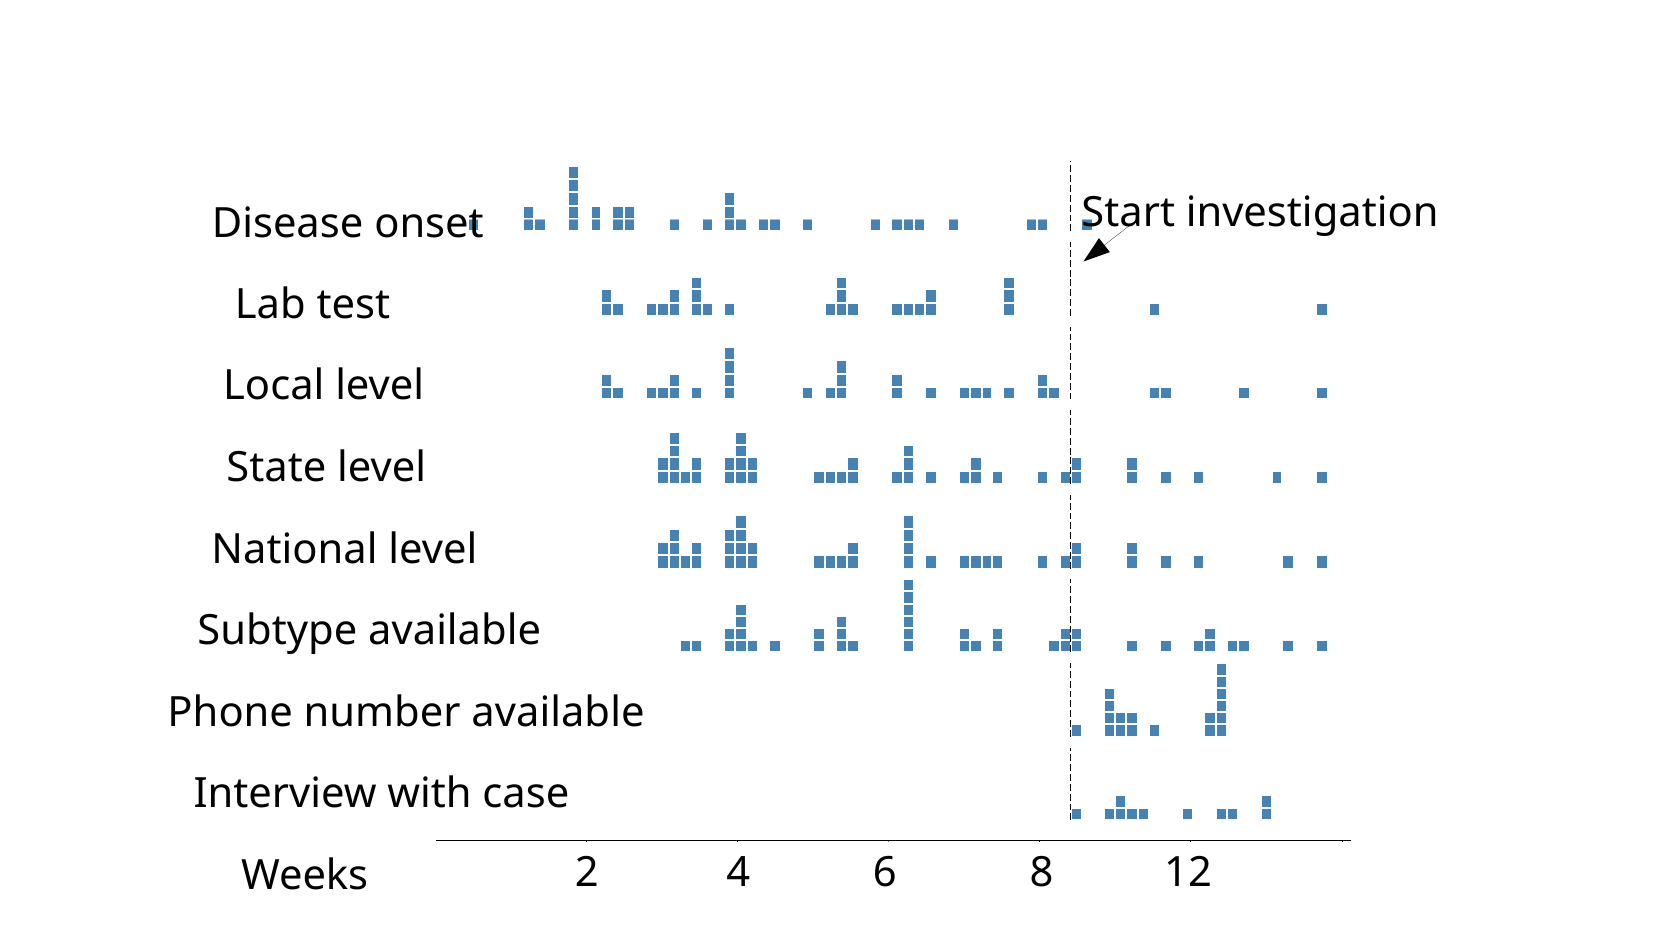

Start investigation
Disease onset
Lab test
Local level
State level
National level
Subtype available
Phone number available
Interview with case
2
4
6
8
12
Weeks